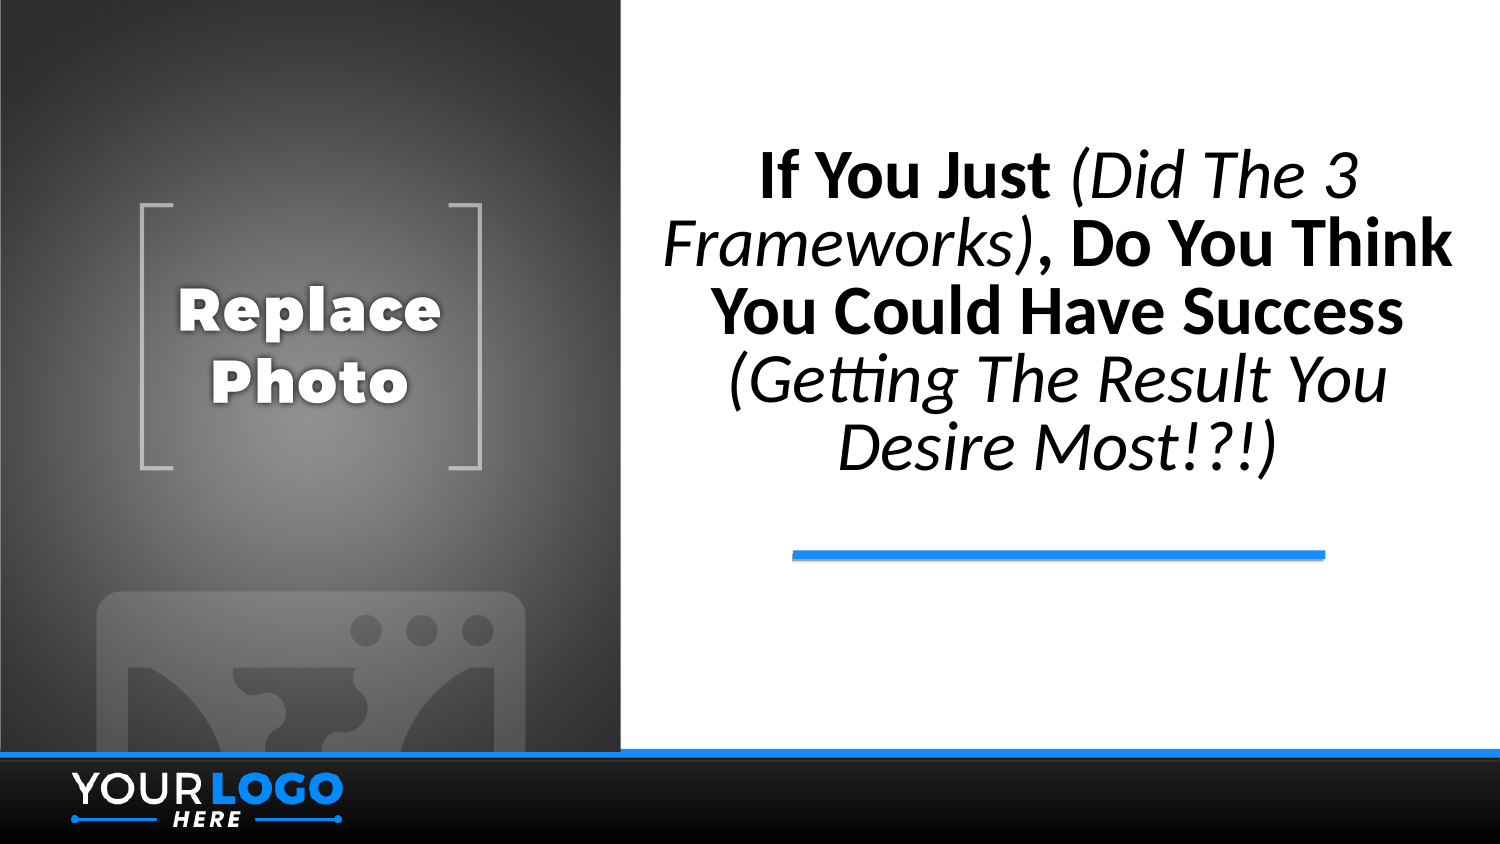

If You Just (Did The 3 Frameworks), Do You Think You Could Have Success (Getting The Result You Desire Most!?!)